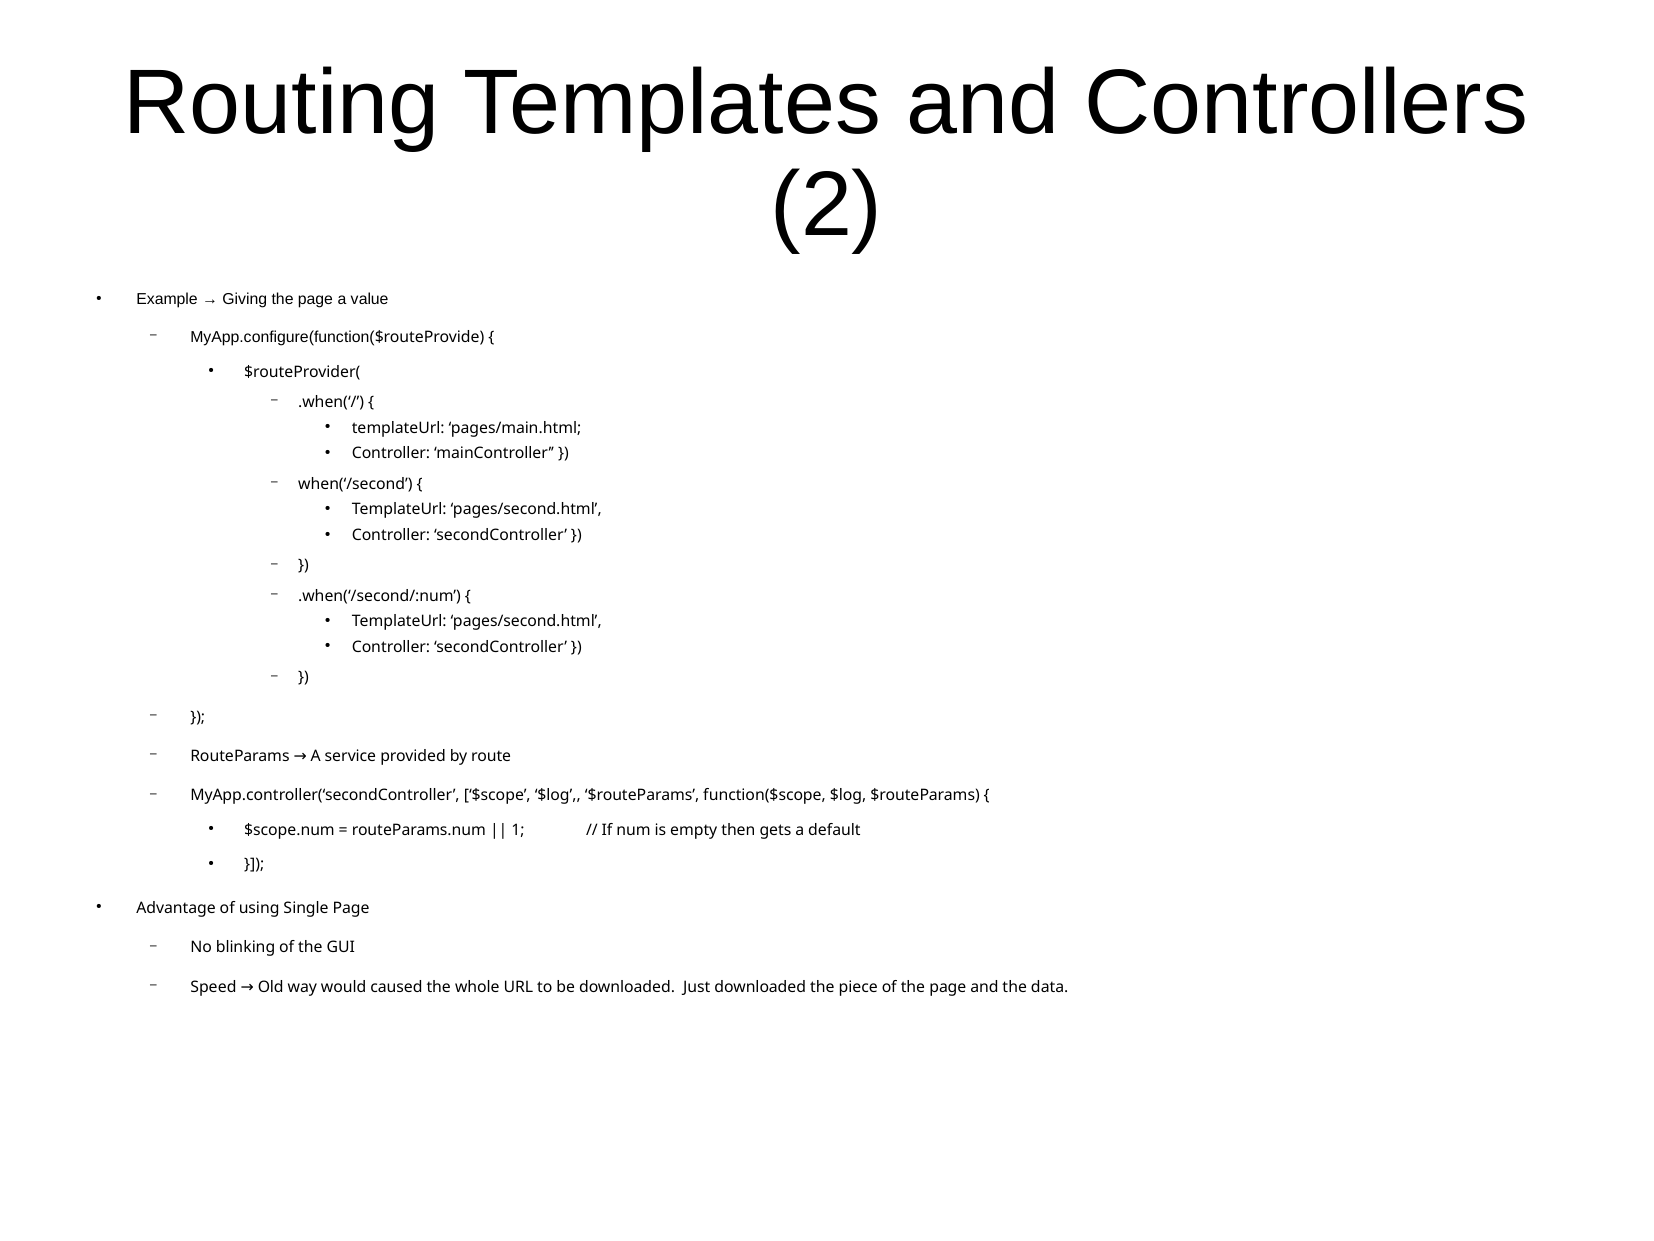

# Routing Templates and Controllers (2)
Example → Giving the page a value
MyApp.configure(function($routeProvide) {
$routeProvider(
.when(‘/’) {
templateUrl: ‘pages/main.html;
Controller: ‘mainController’’ })
when(‘/second’) {
TemplateUrl: ‘pages/second.html’,
Controller: ‘secondController’ })
})
.when(‘/second/:num’) {
TemplateUrl: ‘pages/second.html’,
Controller: ‘secondController’ })
})
});
RouteParams → A service provided by route
MyApp.controller(‘secondController’, [‘$scope’, ‘$log’,, ‘$routeParams’, function($scope, $log, $routeParams) {
$scope.num = routeParams.num || 1;			// If num is empty then gets a default
}]);
Advantage of using Single Page
No blinking of the GUI
Speed → Old way would caused the whole URL to be downloaded. Just downloaded the piece of the page and the data.